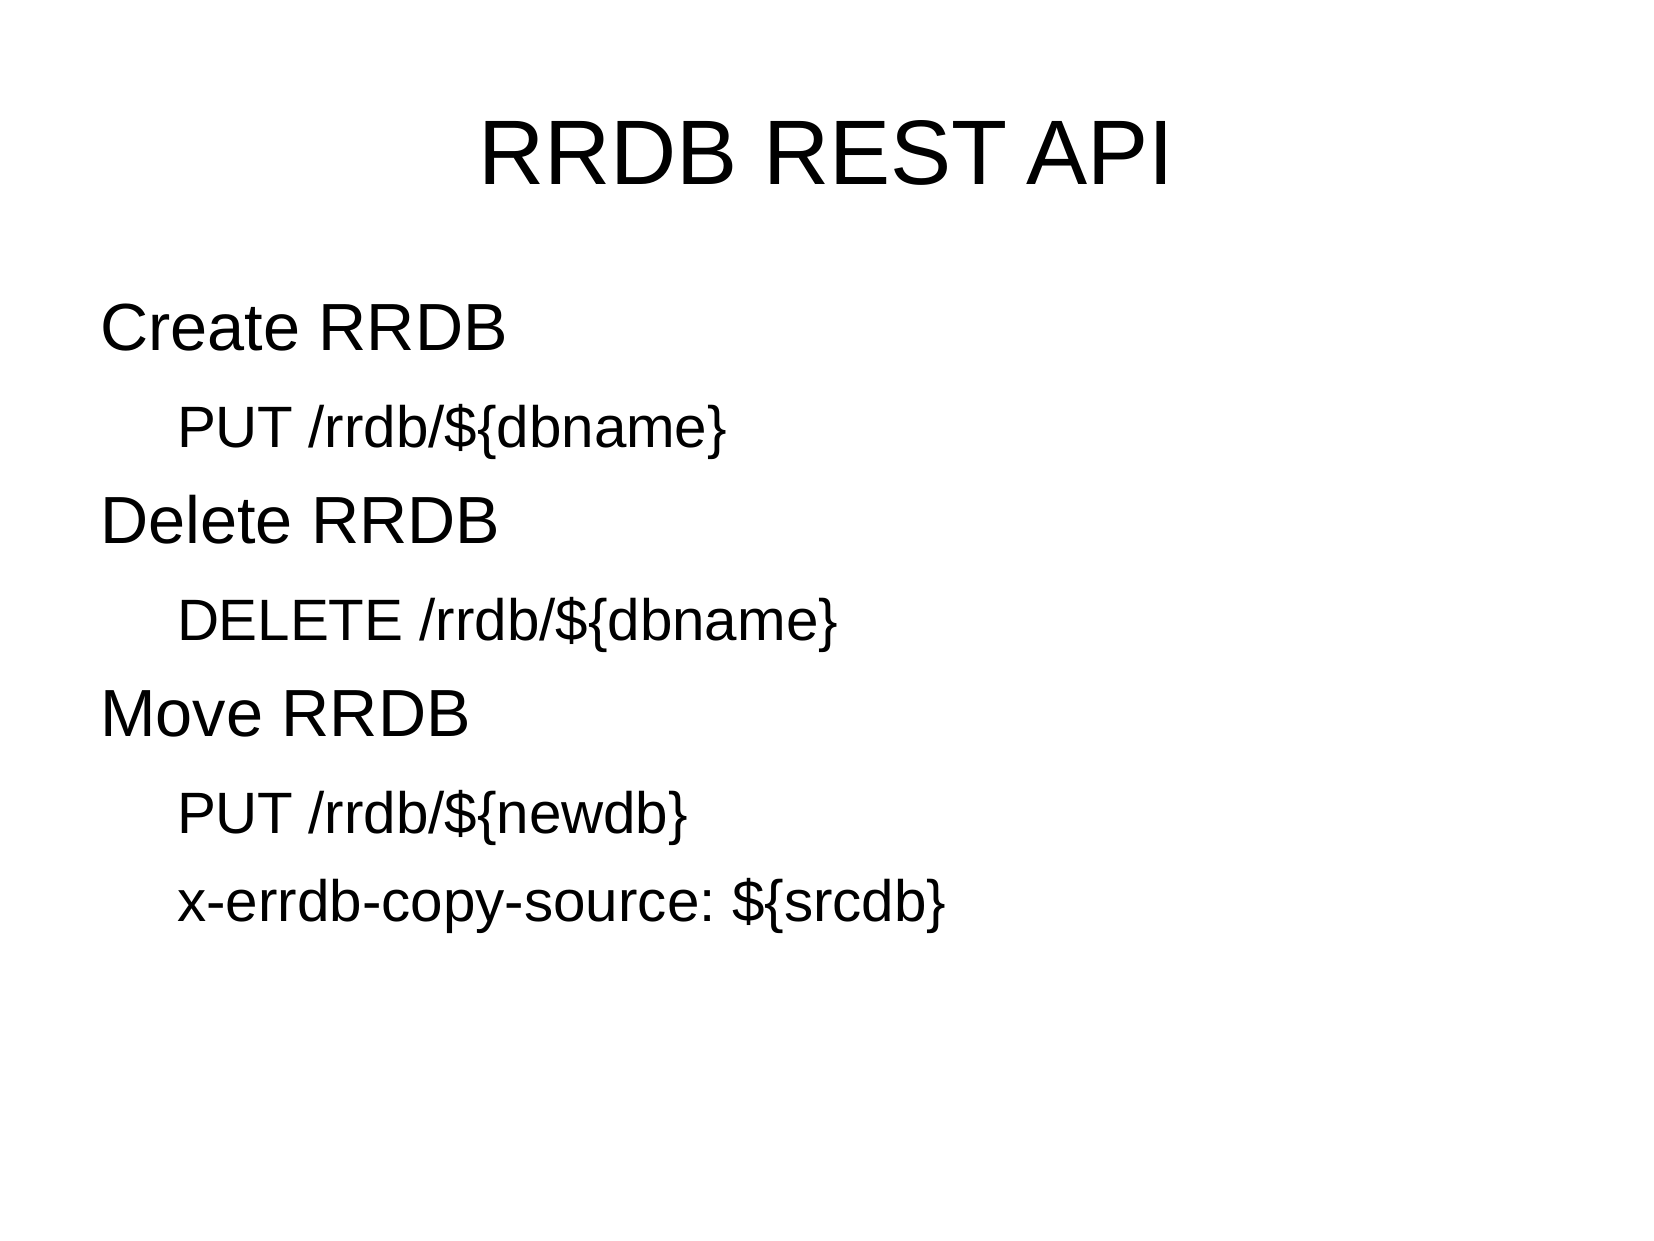

# RRDB REST API
Create RRDB
PUT /rrdb/${dbname}
Delete RRDB
DELETE /rrdb/${dbname}
Move RRDB
PUT /rrdb/${newdb}
x-errdb-copy-source: ${srcdb}